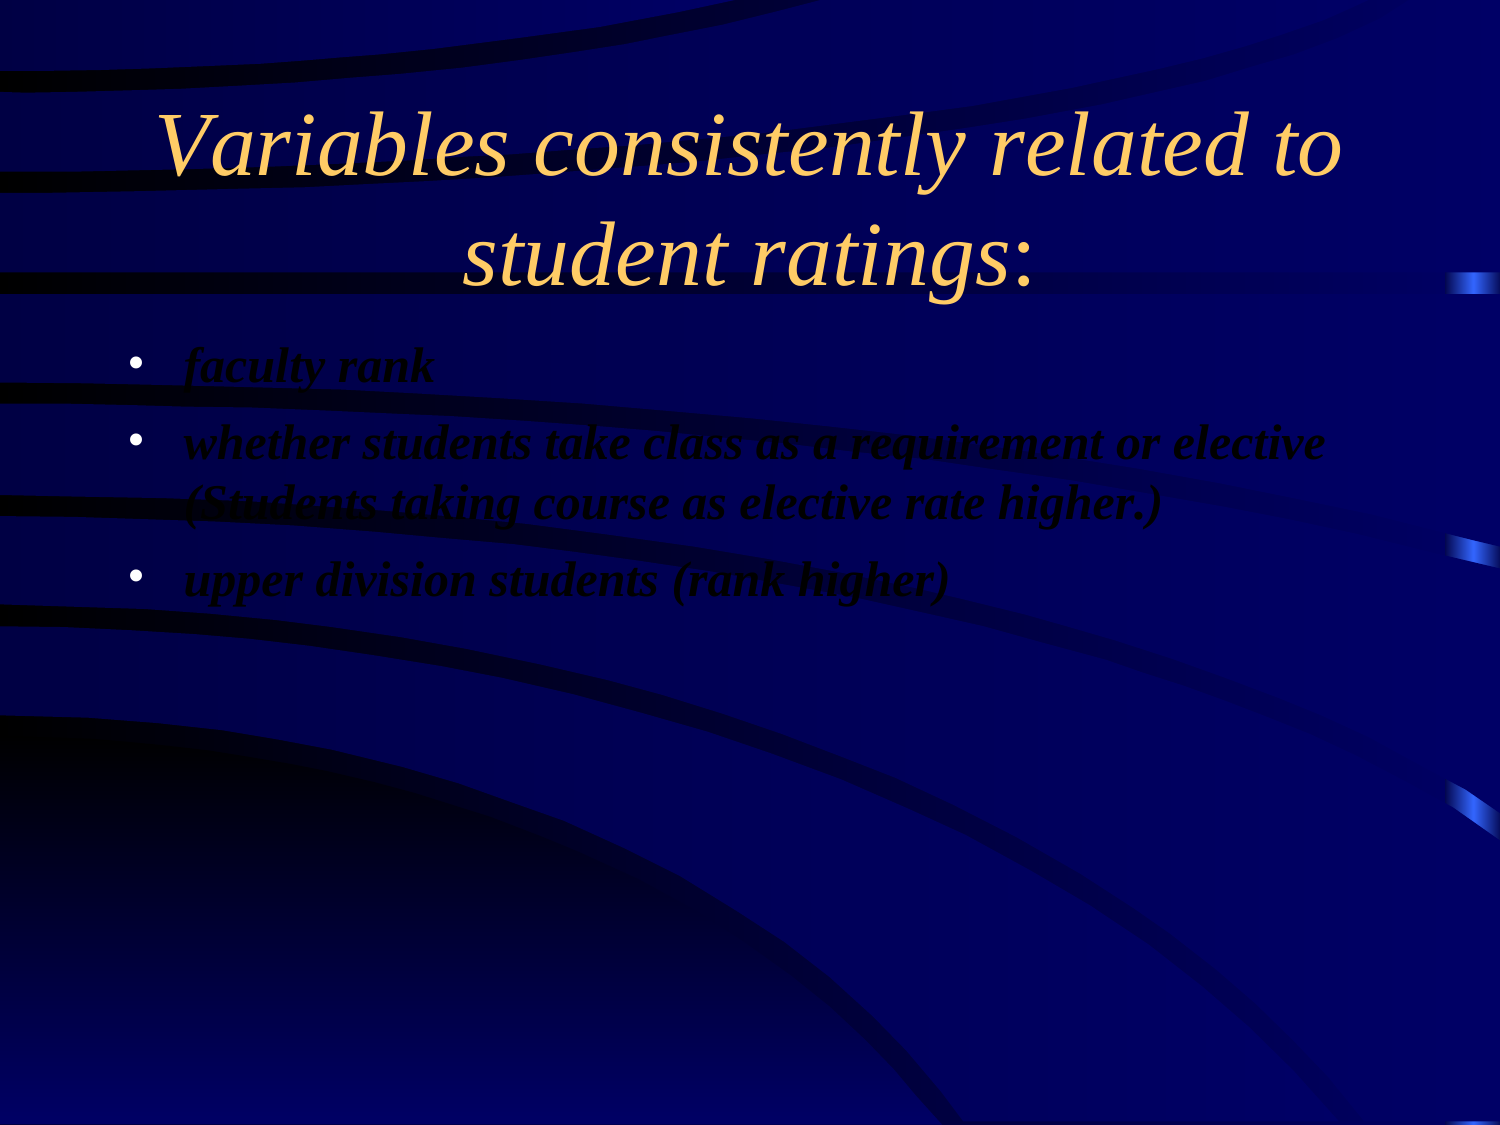

# Variables consistently related to student ratings:
faculty rank
whether students take class as a requirement or elective (Students taking course as elective rate higher.)
upper division students (rank higher)